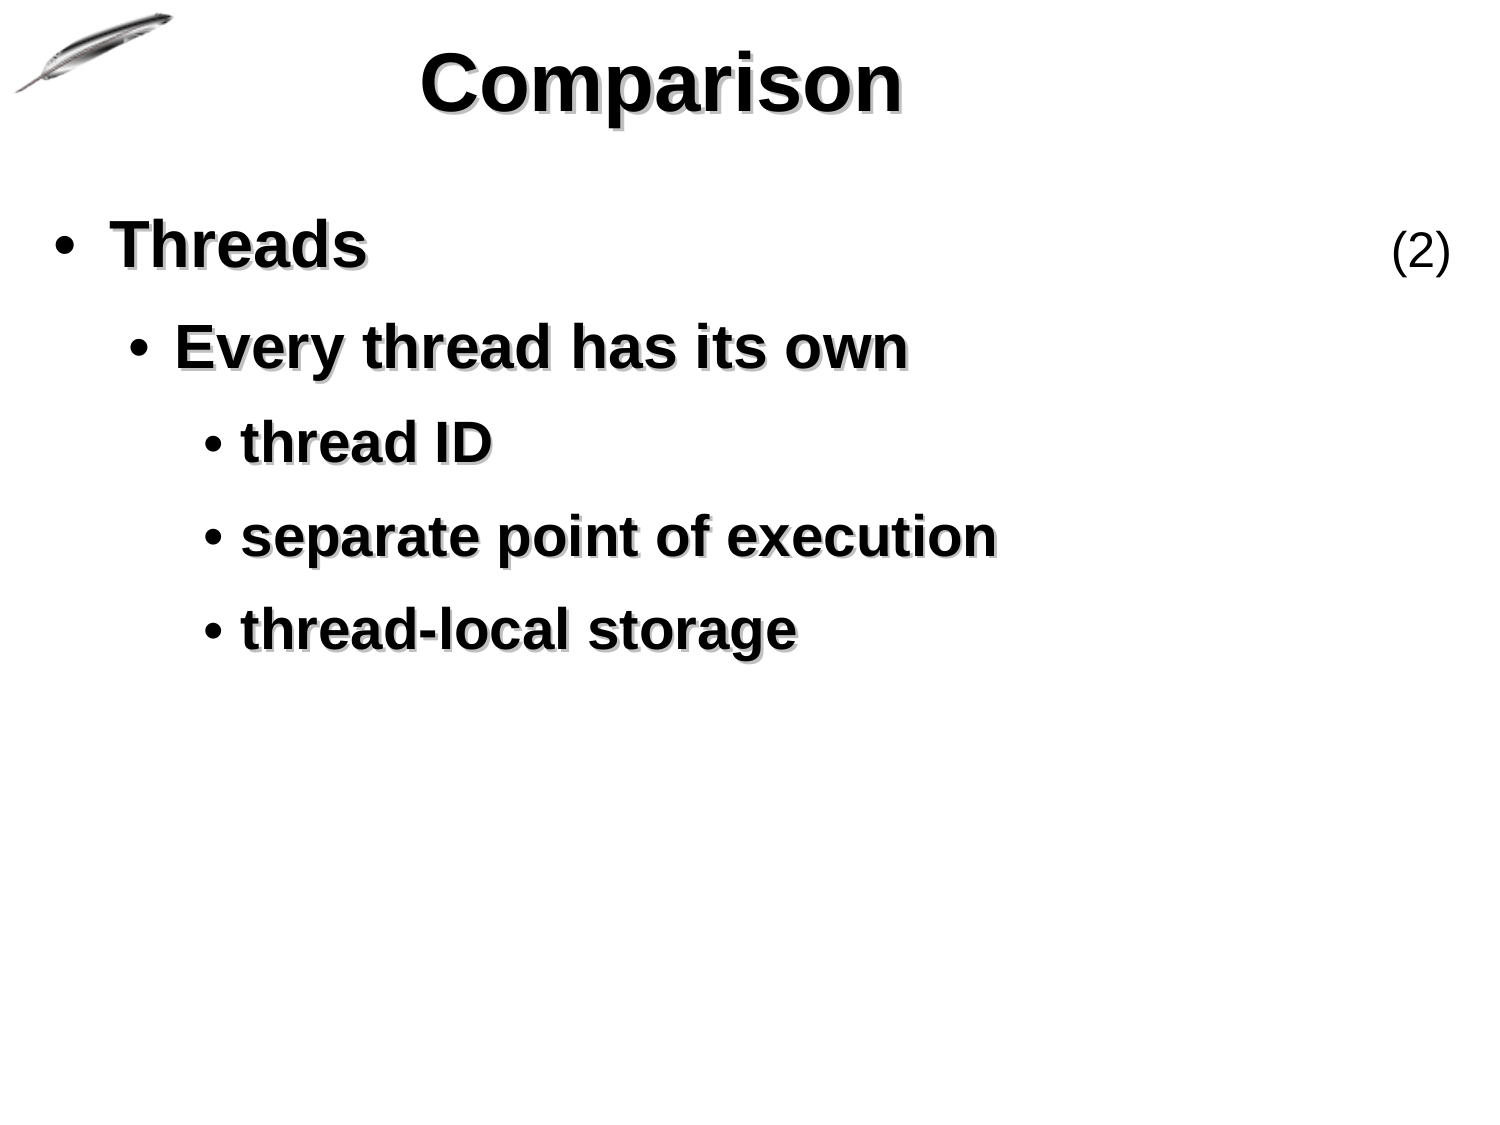

# Comparison
Threads
Every thread has its own
thread ID
separate point of execution
thread-local storage
(2)